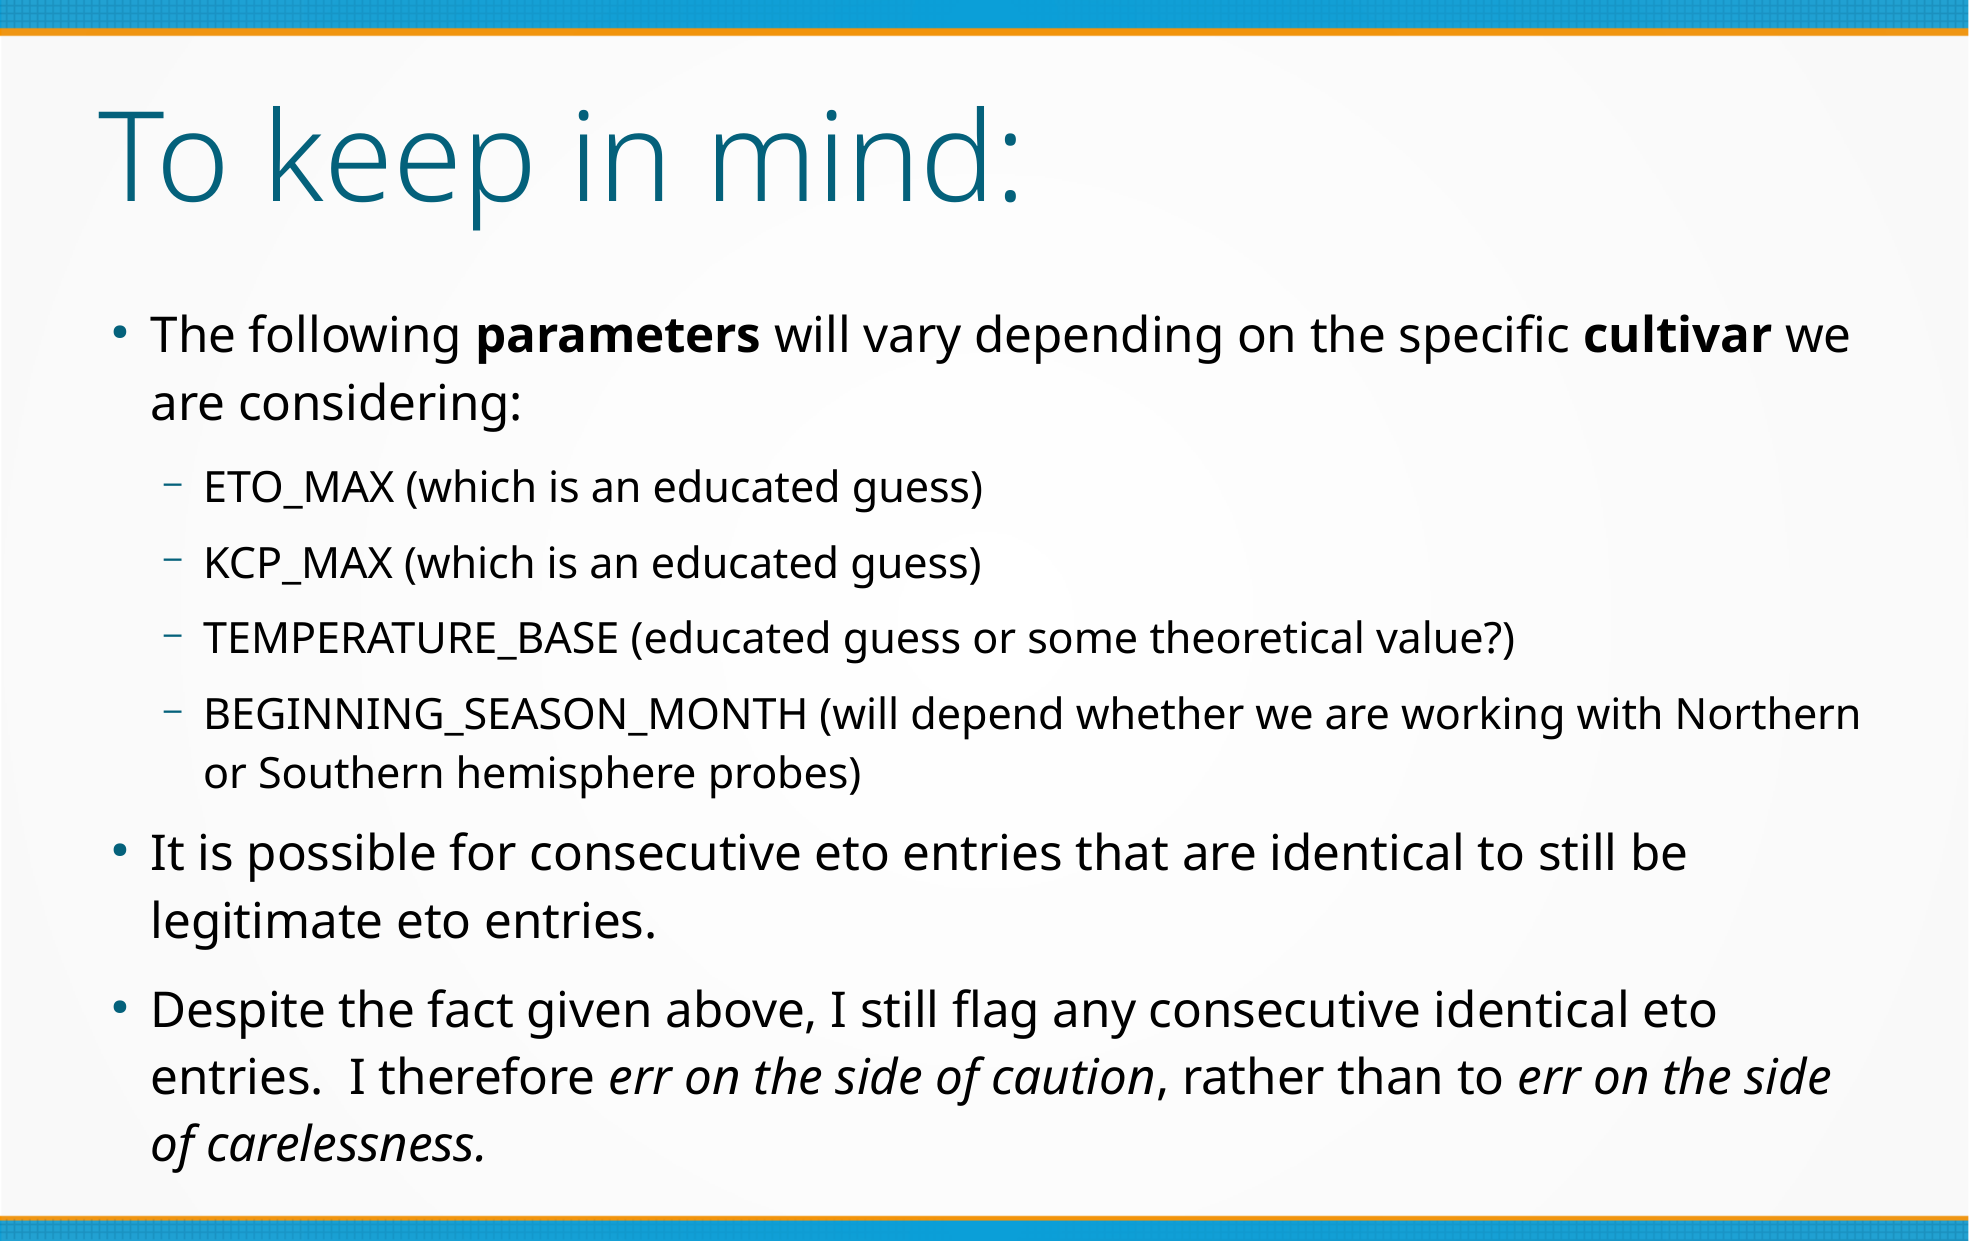

# To keep in mind:
The following parameters will vary depending on the specific cultivar we are considering:
ETO_MAX (which is an educated guess)
KCP_MAX (which is an educated guess)
TEMPERATURE_BASE (educated guess or some theoretical value?)
BEGINNING_SEASON_MONTH (will depend whether we are working with Northern or Southern hemisphere probes)
It is possible for consecutive eto entries that are identical to still be legitimate eto entries.
Despite the fact given above, I still flag any consecutive identical eto entries. I therefore err on the side of caution, rather than to err on the side of carelessness.